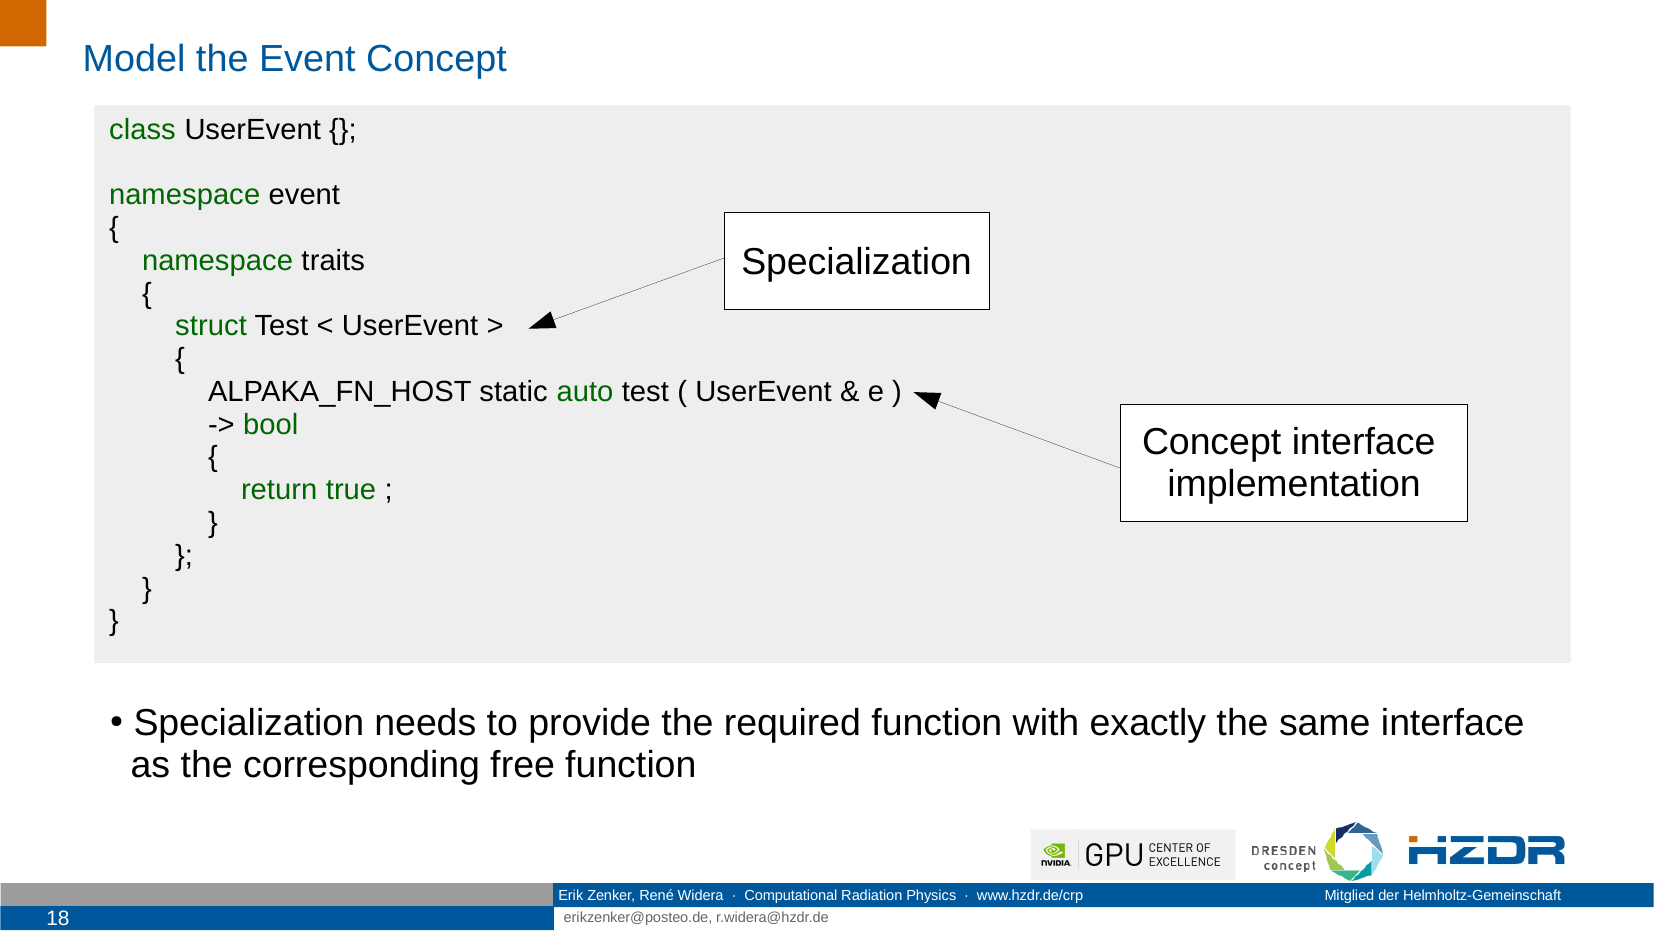

# Model the Event Concept
class UserEvent {};
namespace event
{
 namespace traits
 {
 struct Test < UserEvent >
 {
 ALPAKA_FN_HOST static auto test ( UserEvent & e )
 -> bool
 {
 return true ;
 }
 };
 }
}
Specialization
Concept interface
implementation
 Specialization needs to provide the required function with exactly the same interface as the corresponding free function